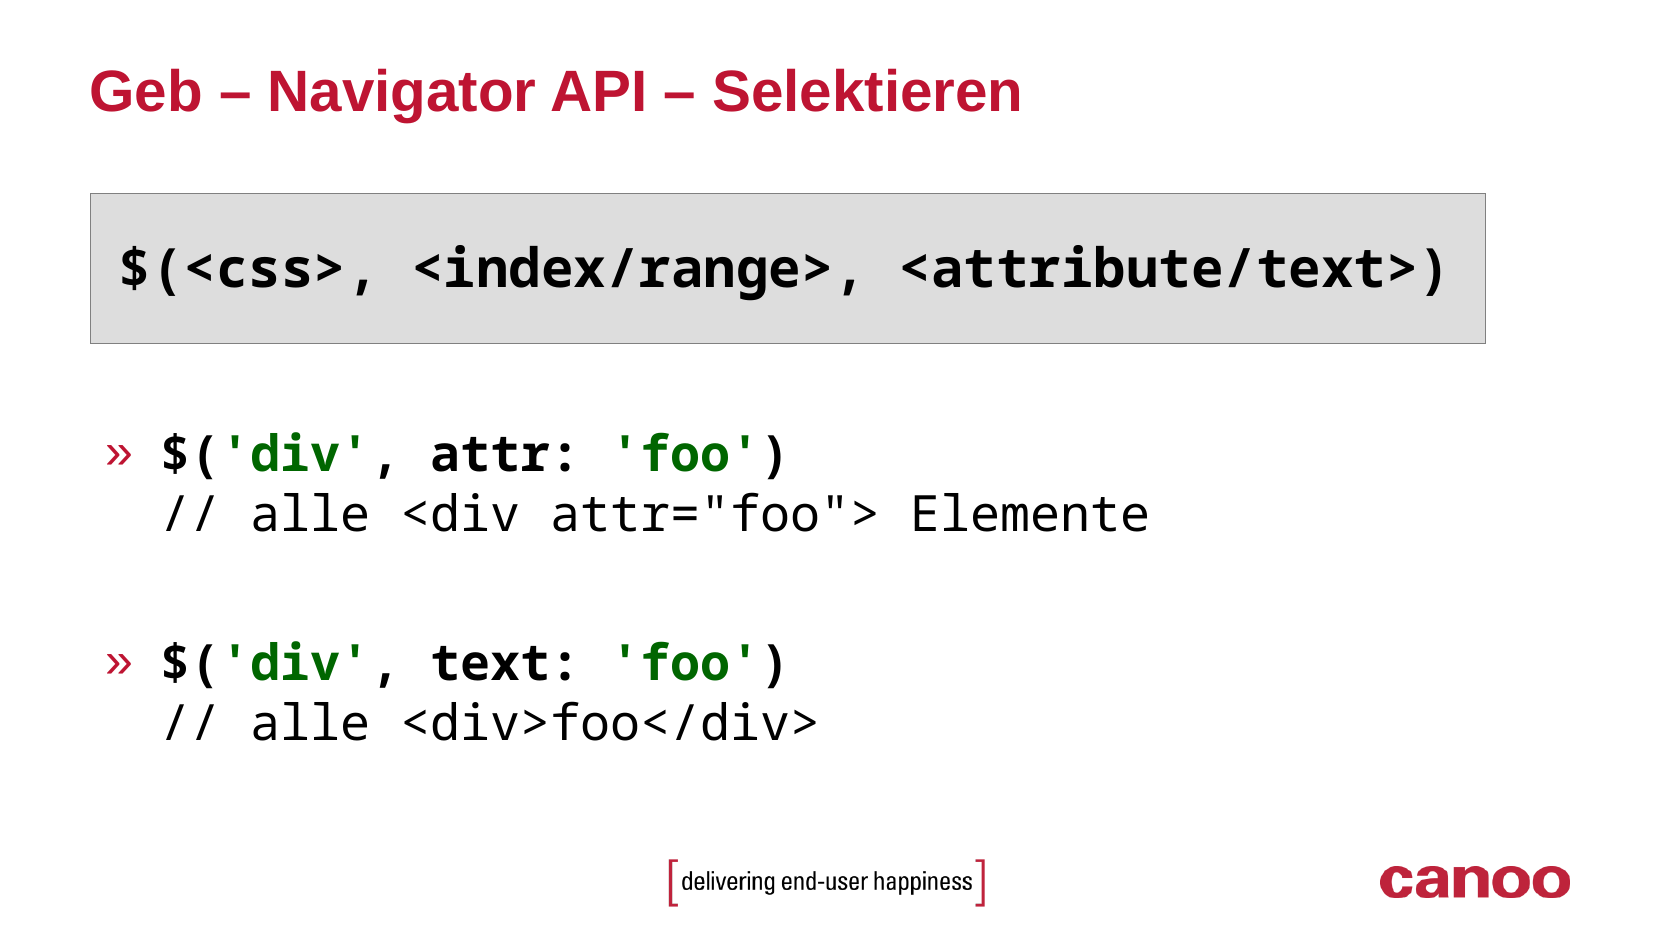

# Geb – Navigator API – Selektieren
$(<css>, <index/range>, <attribute/text>)
$('div', attr: 'foo')
// alle <div attr="foo"> Elemente
$('div', text: 'foo')
// alle <div>foo</div>